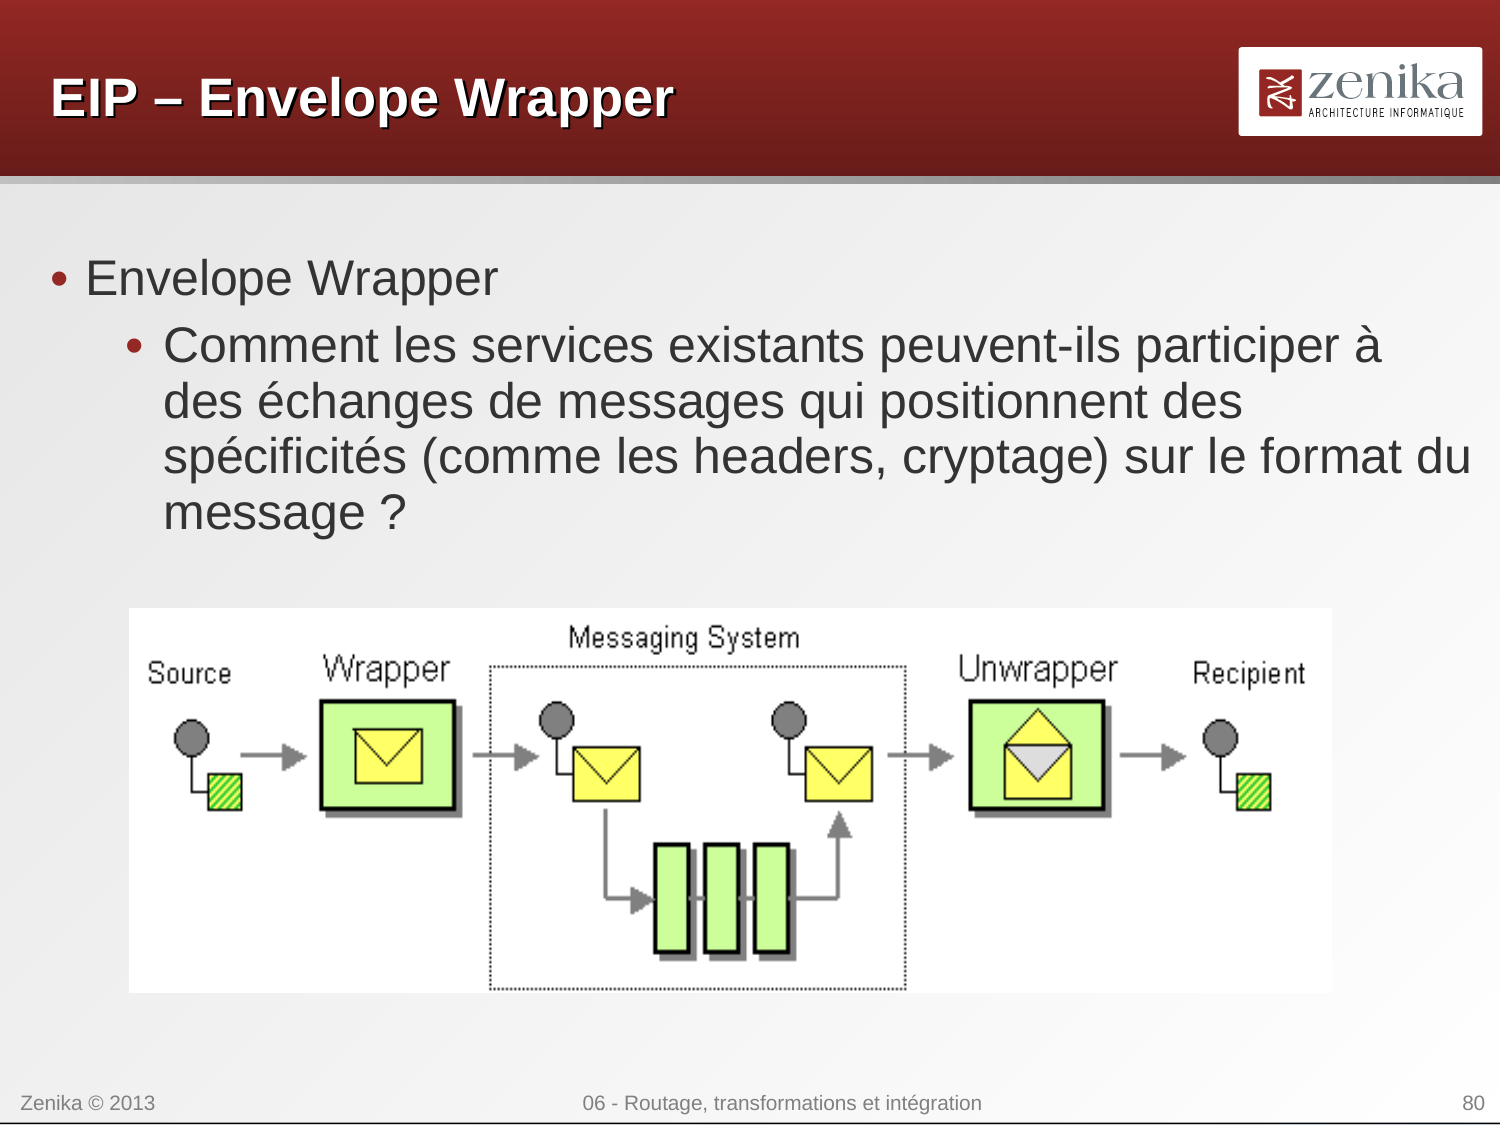

# EIP – Envelope Wrapper
Envelope Wrapper
Comment les services existants peuvent-ils participer à des échanges de messages qui positionnent des spécificités (comme les headers, cryptage) sur le format du message ?